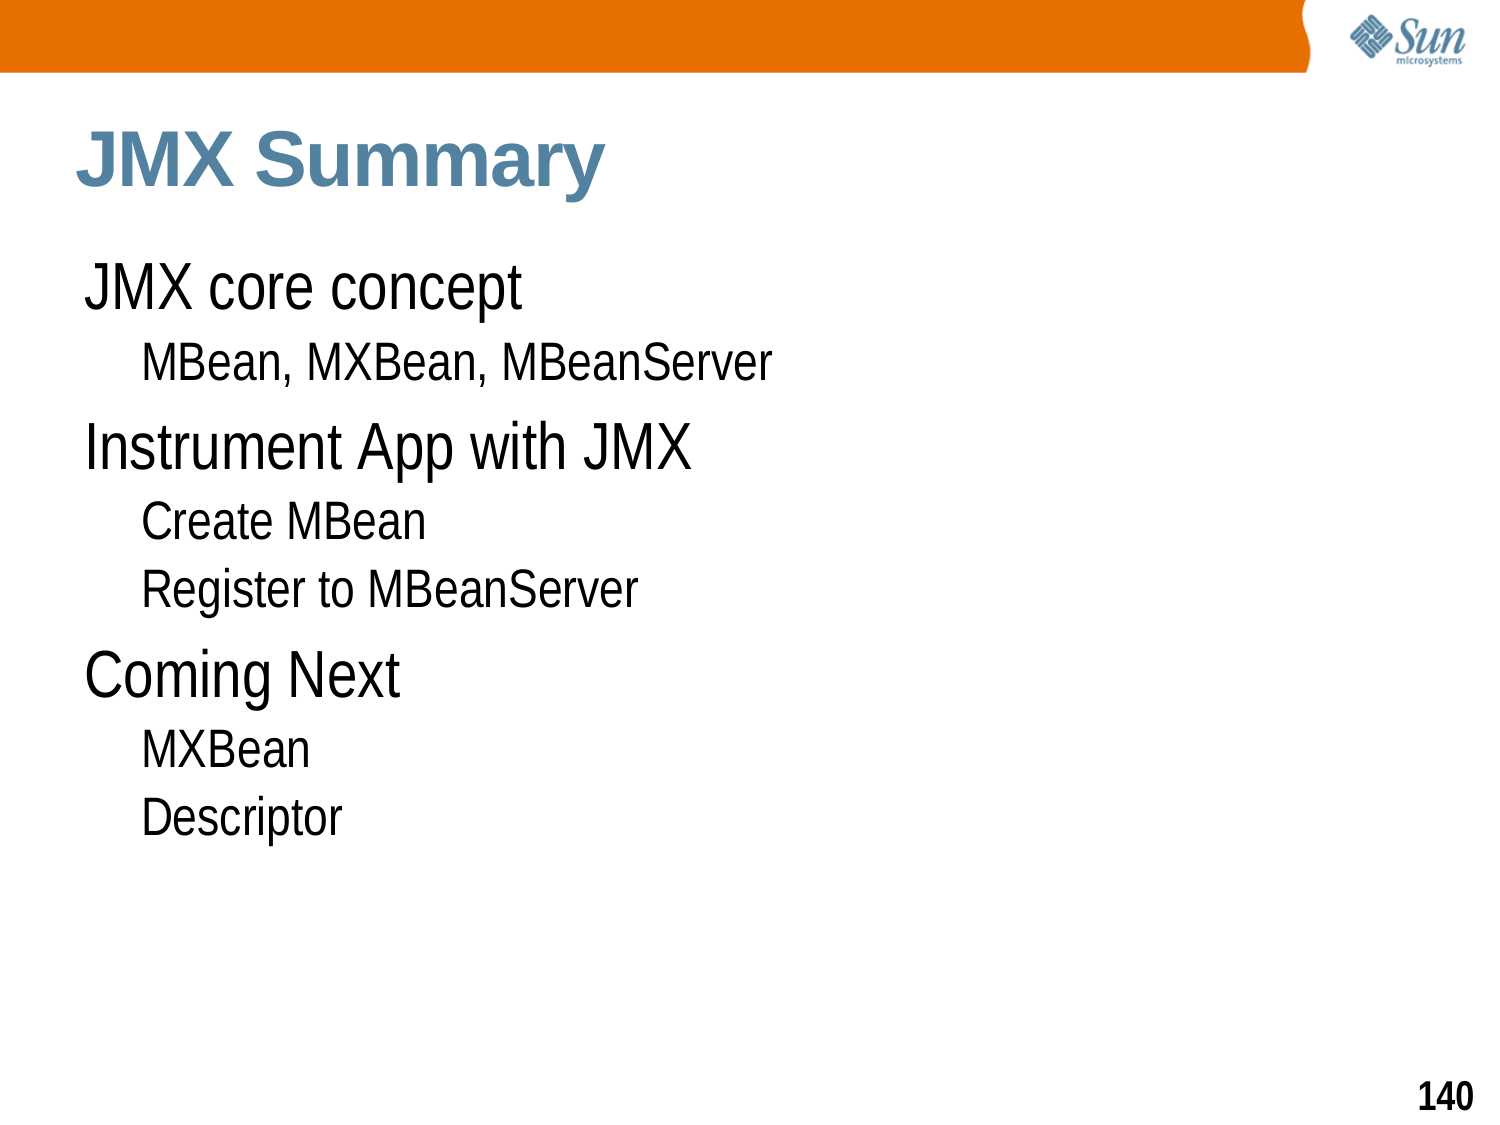

# JMX Summary
JMX core concept
MBean, MXBean, MBeanServer
Instrument App with JMX
Create MBean
Register to MBeanServer
Coming Next
MXBean
Descriptor